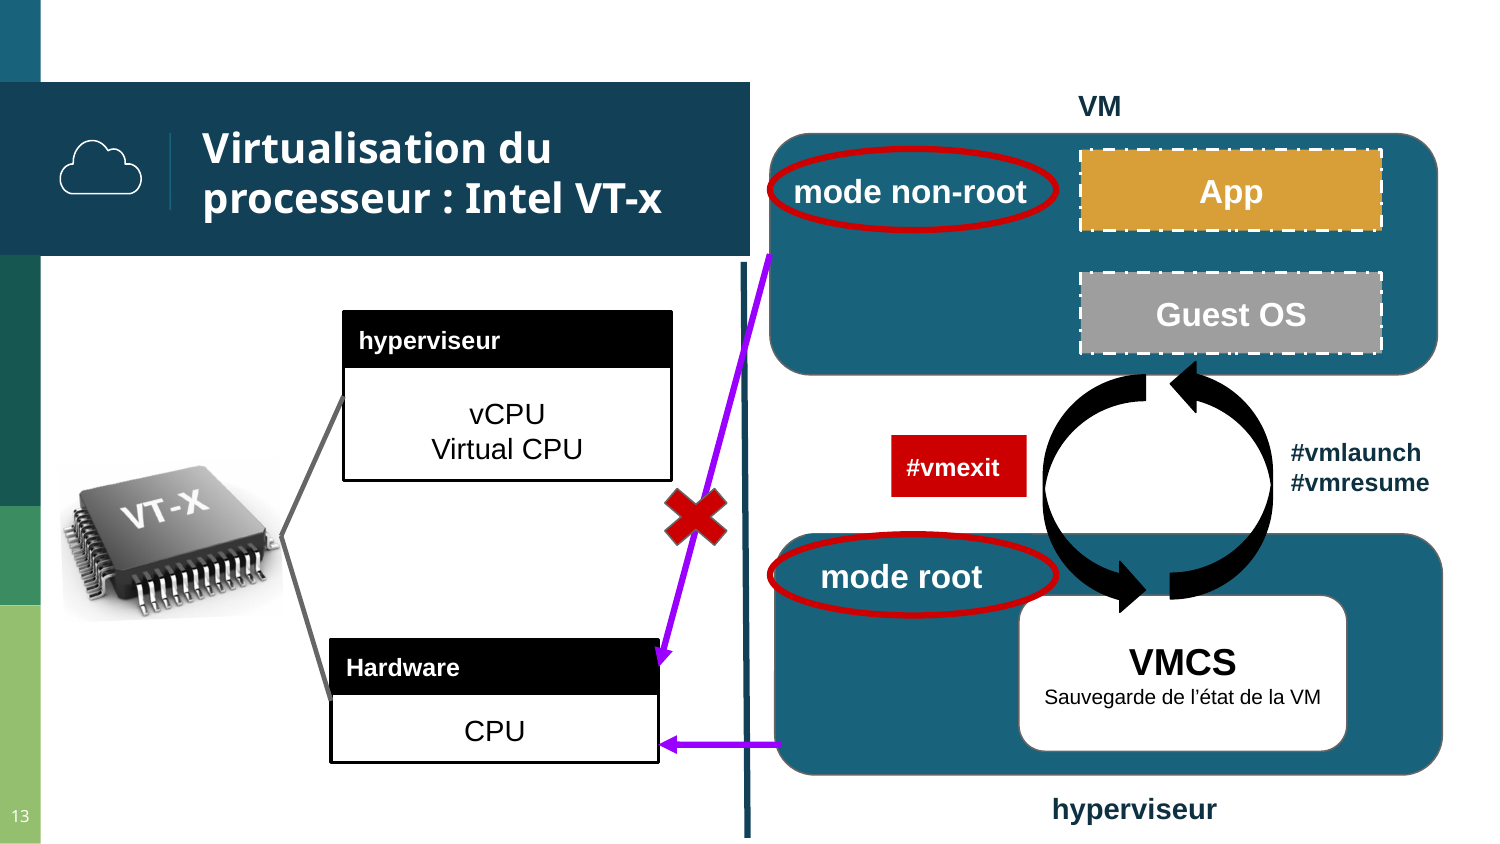

VM
mode non-root
App
Guest OS
# Virtualisation du processeur : Intel VT-x
vCPU
Virtual CPU
hyperviseur
#vmlaunch
#vmresume
#vmexit
hyperviseur
mode root
CPU
Hardware
VMCS
Sauvegarde de l’état de la VM